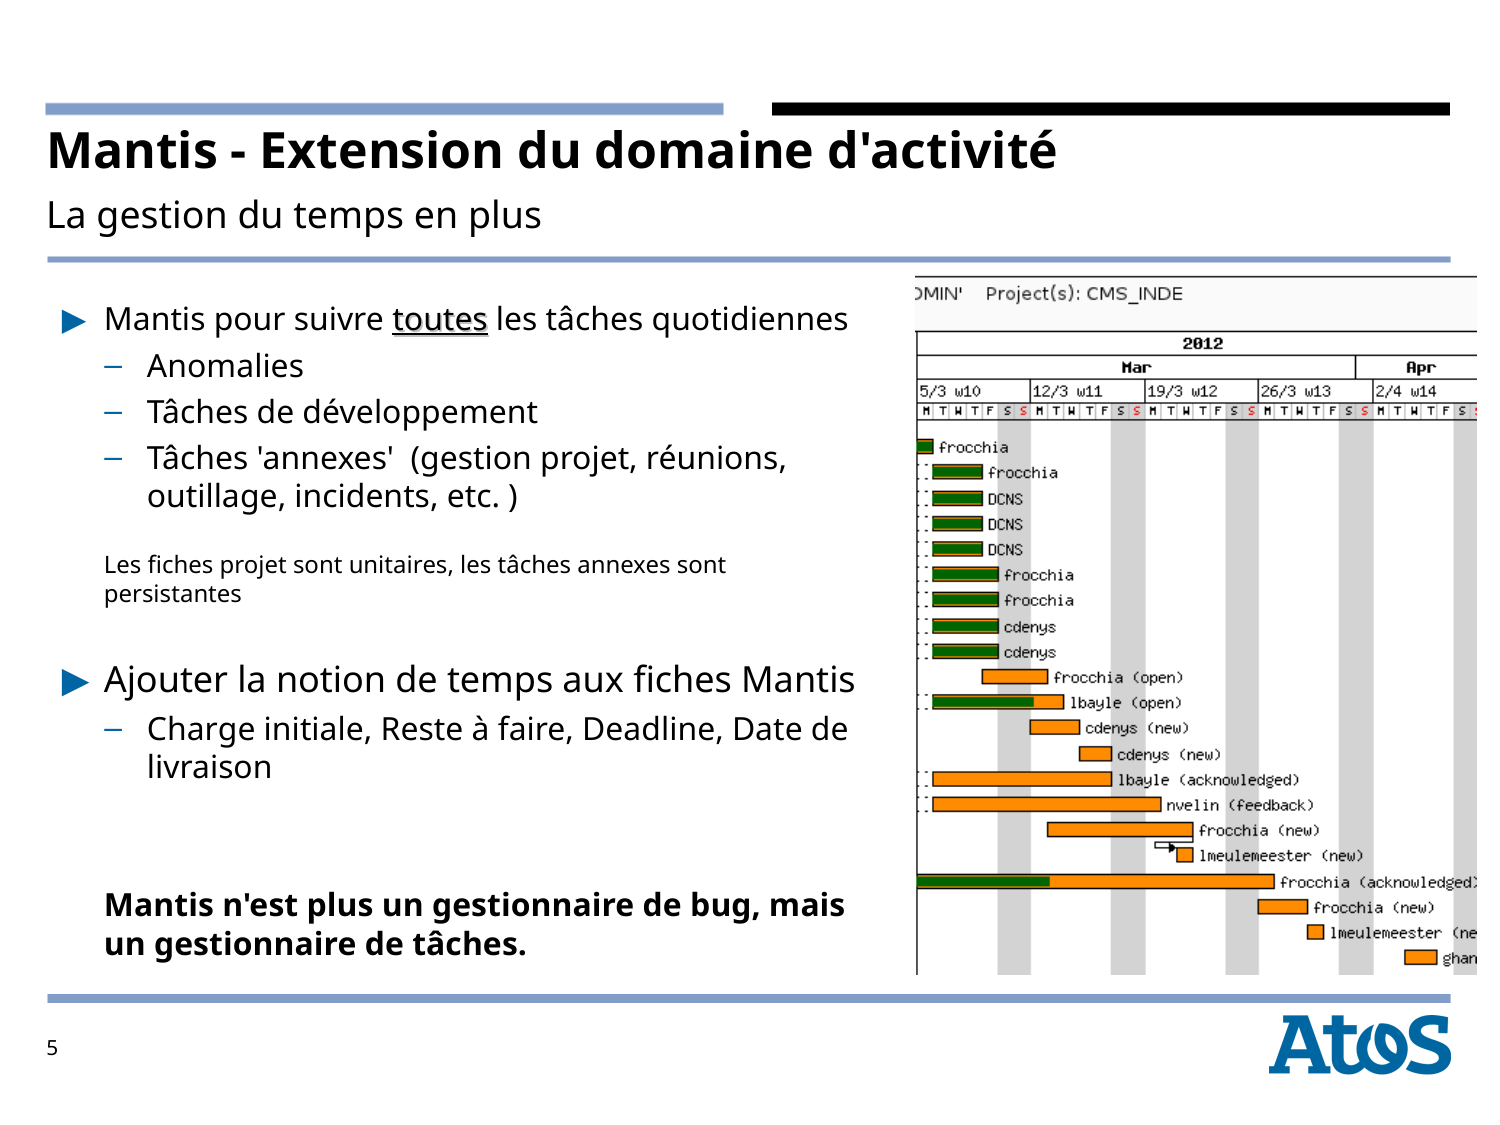

# Mantis - Extension du domaine d'activité
La gestion du temps en plus
Mantis pour suivre toutes les tâches quotidiennes
Anomalies
Tâches de développement
Tâches 'annexes' (gestion projet, réunions, outillage, incidents, etc. )
Les fiches projet sont unitaires, les tâches annexes sont persistantes
Ajouter la notion de temps aux fiches Mantis
Charge initiale, Reste à faire, Deadline, Date de livraison
Mantis n'est plus un gestionnaire de bug, mais un gestionnaire de tâches.
5